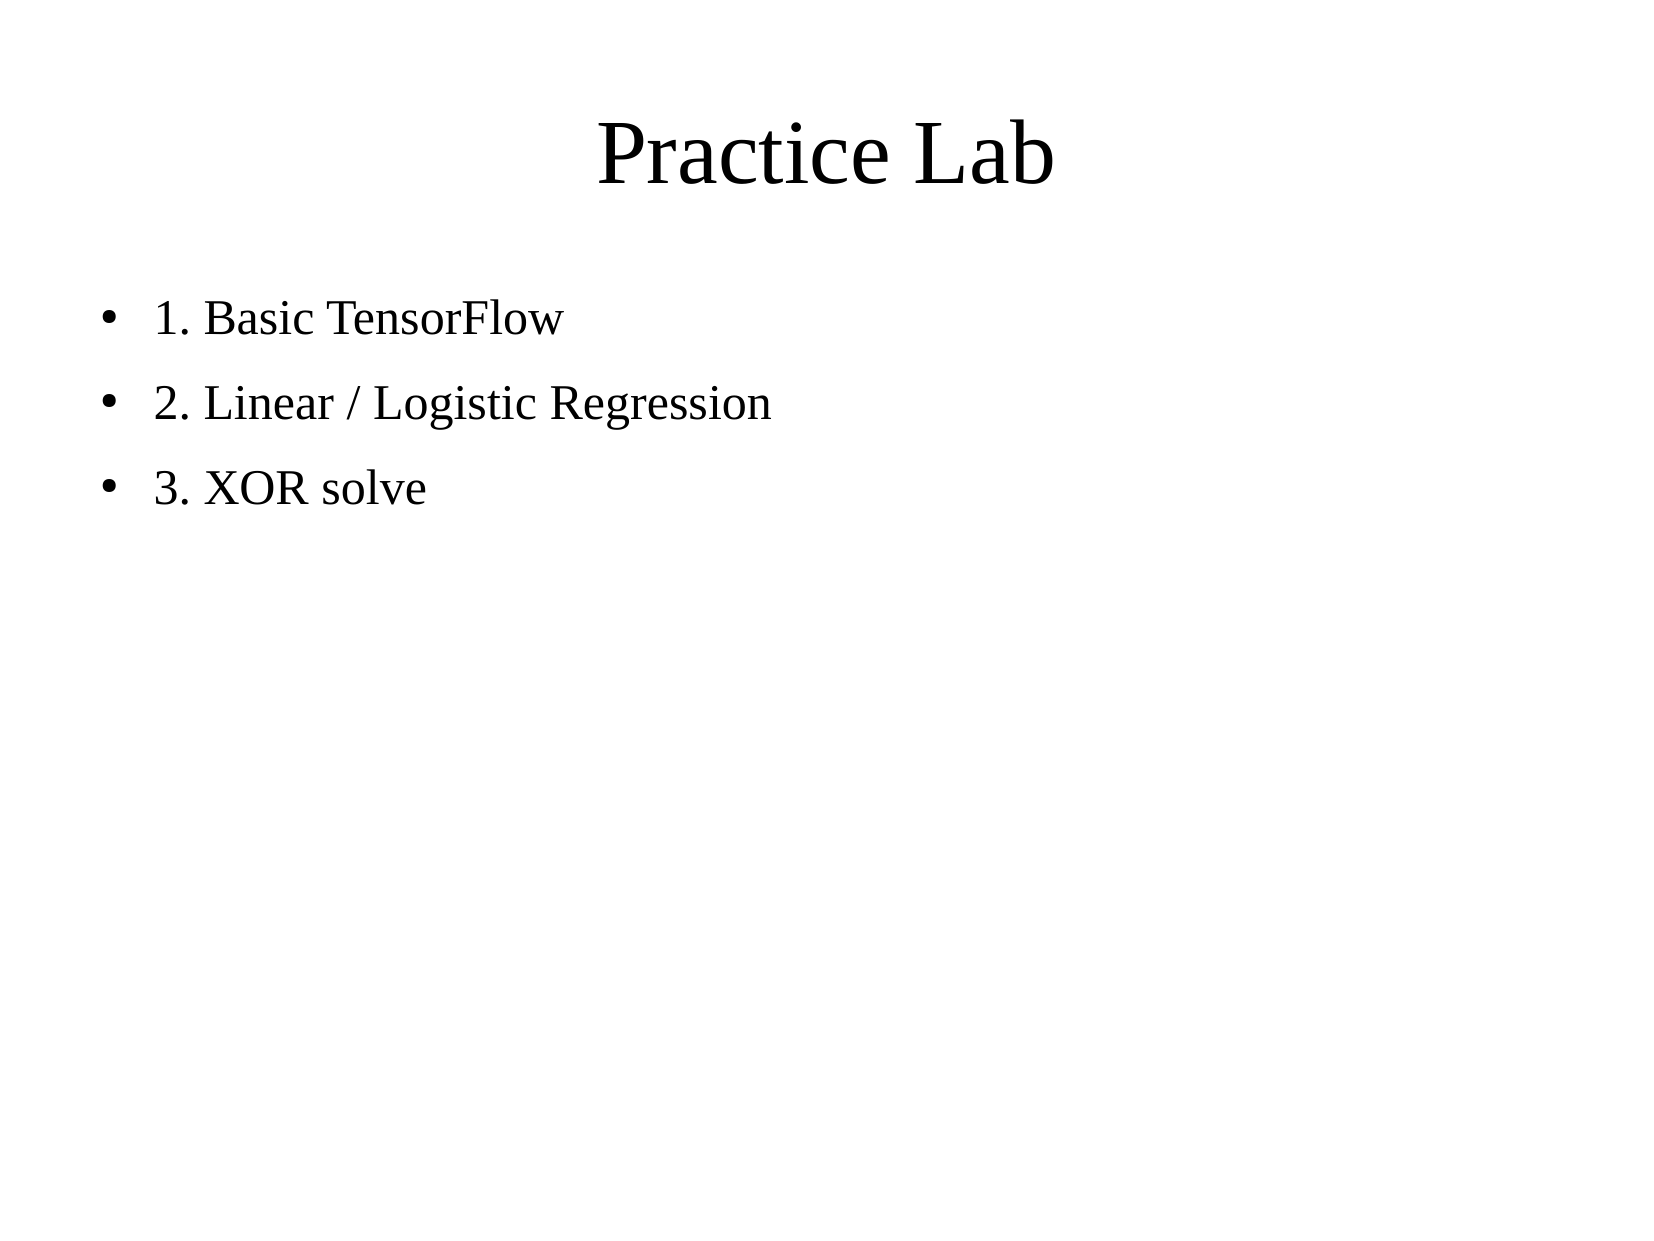

# Practice Lab
1. Basic TensorFlow
2. Linear / Logistic Regression
3. XOR solve